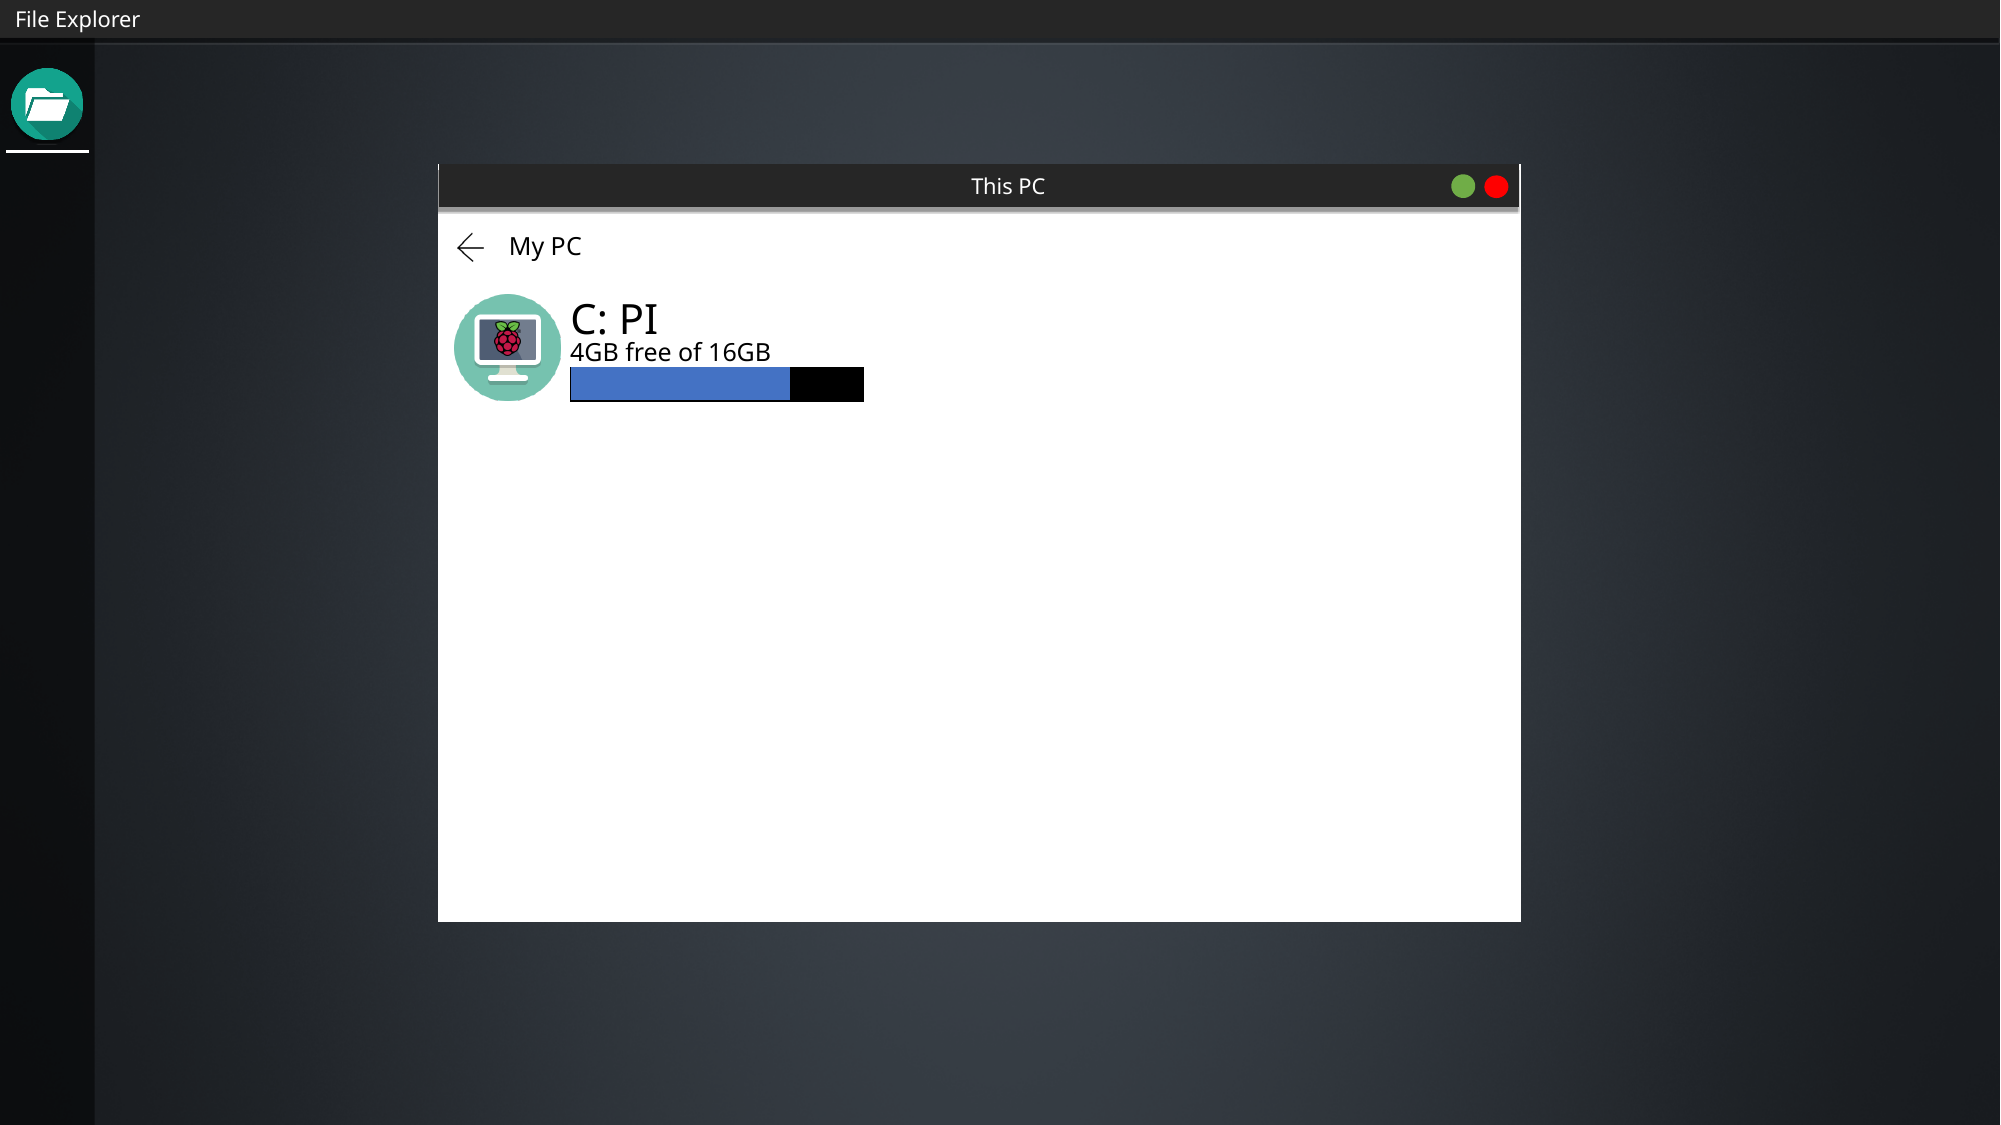

File Explorer
This PC
My PC
C: PI
4GB free of 16GB